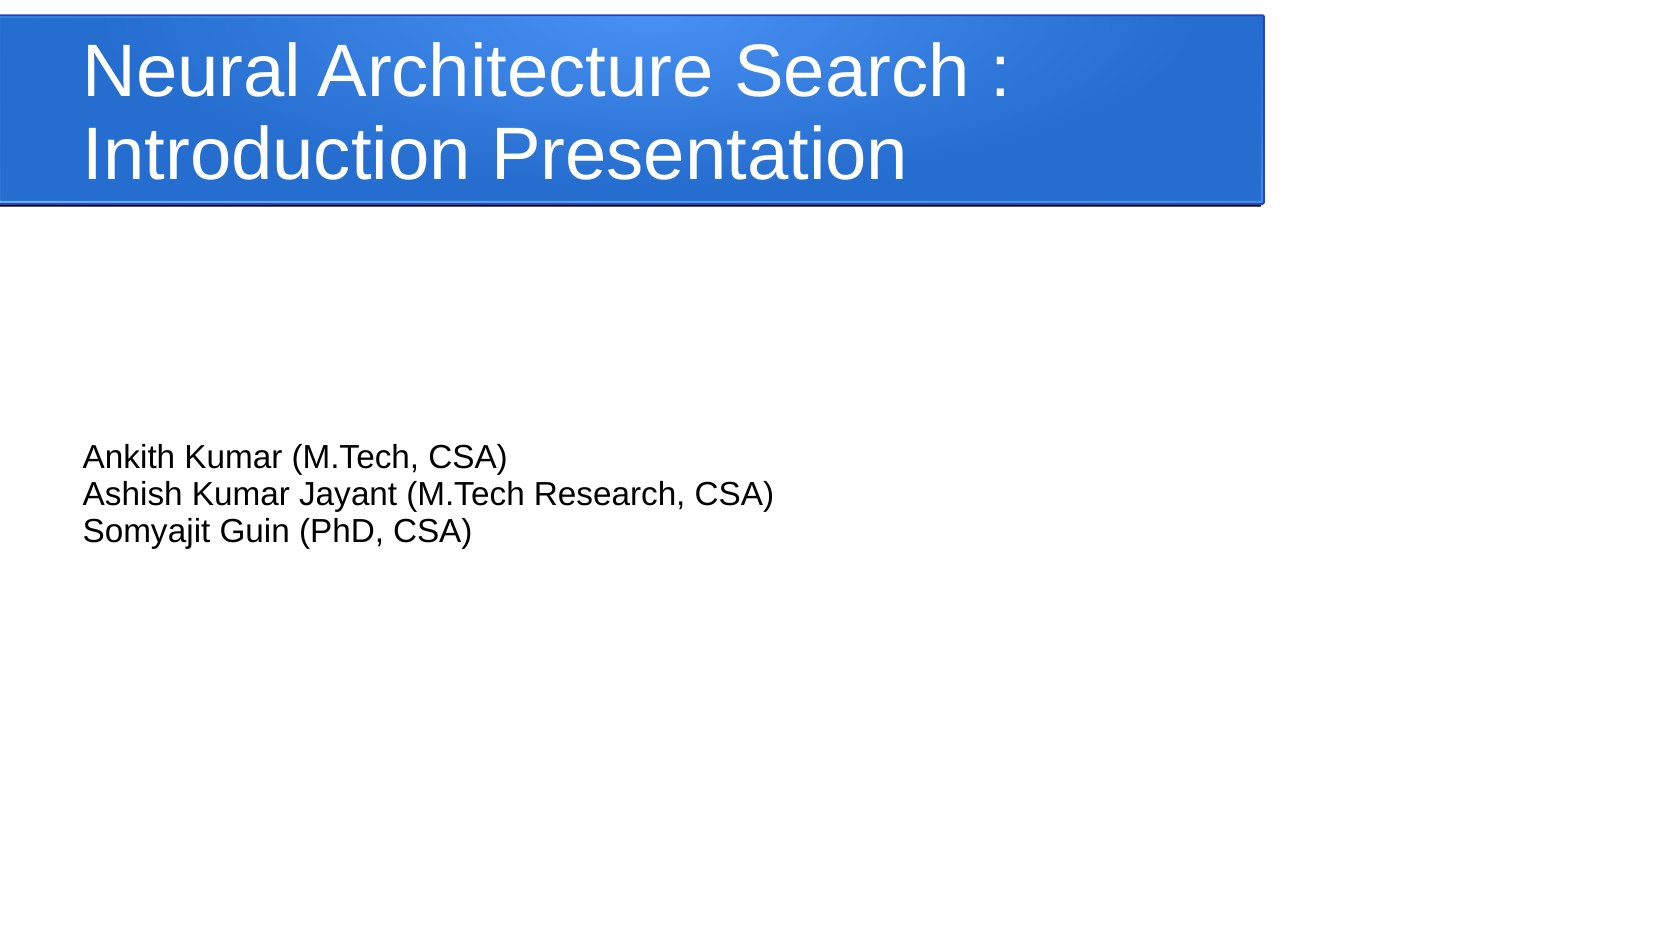

# Neural Architecture Search : Introduction Presentation
Ankith Kumar (M.Tech, CSA)
Ashish Kumar Jayant (M.Tech Research, CSA)
Somyajit Guin (PhD, CSA)